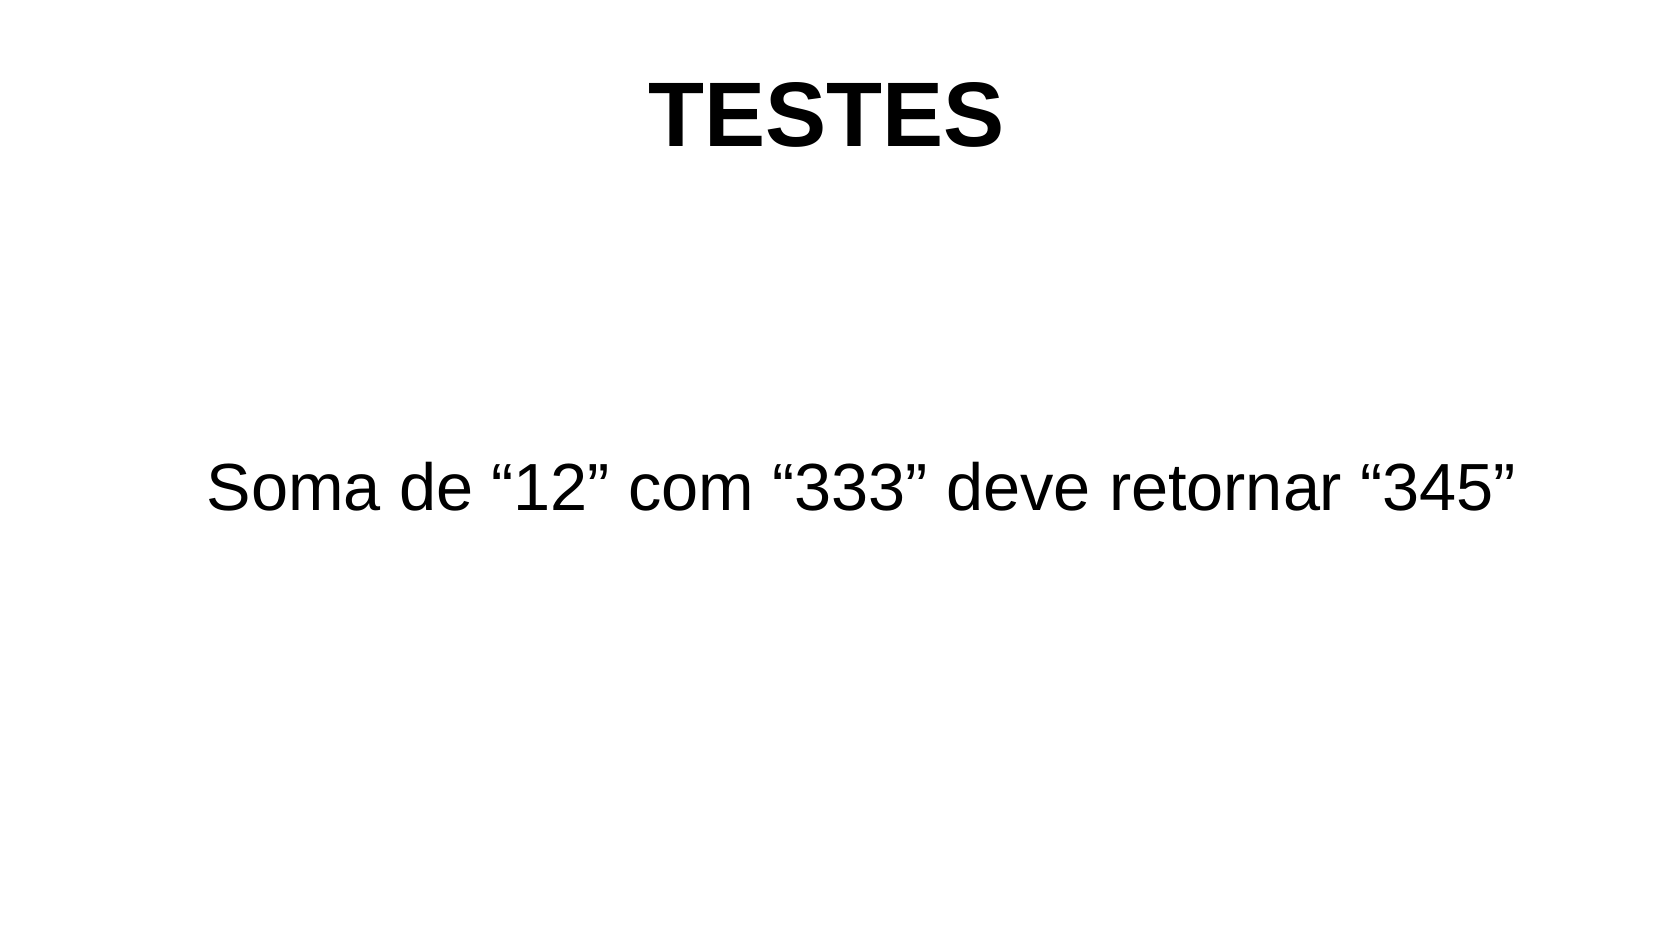

# TESTES
Soma de “12” com “333” deve retornar “345”